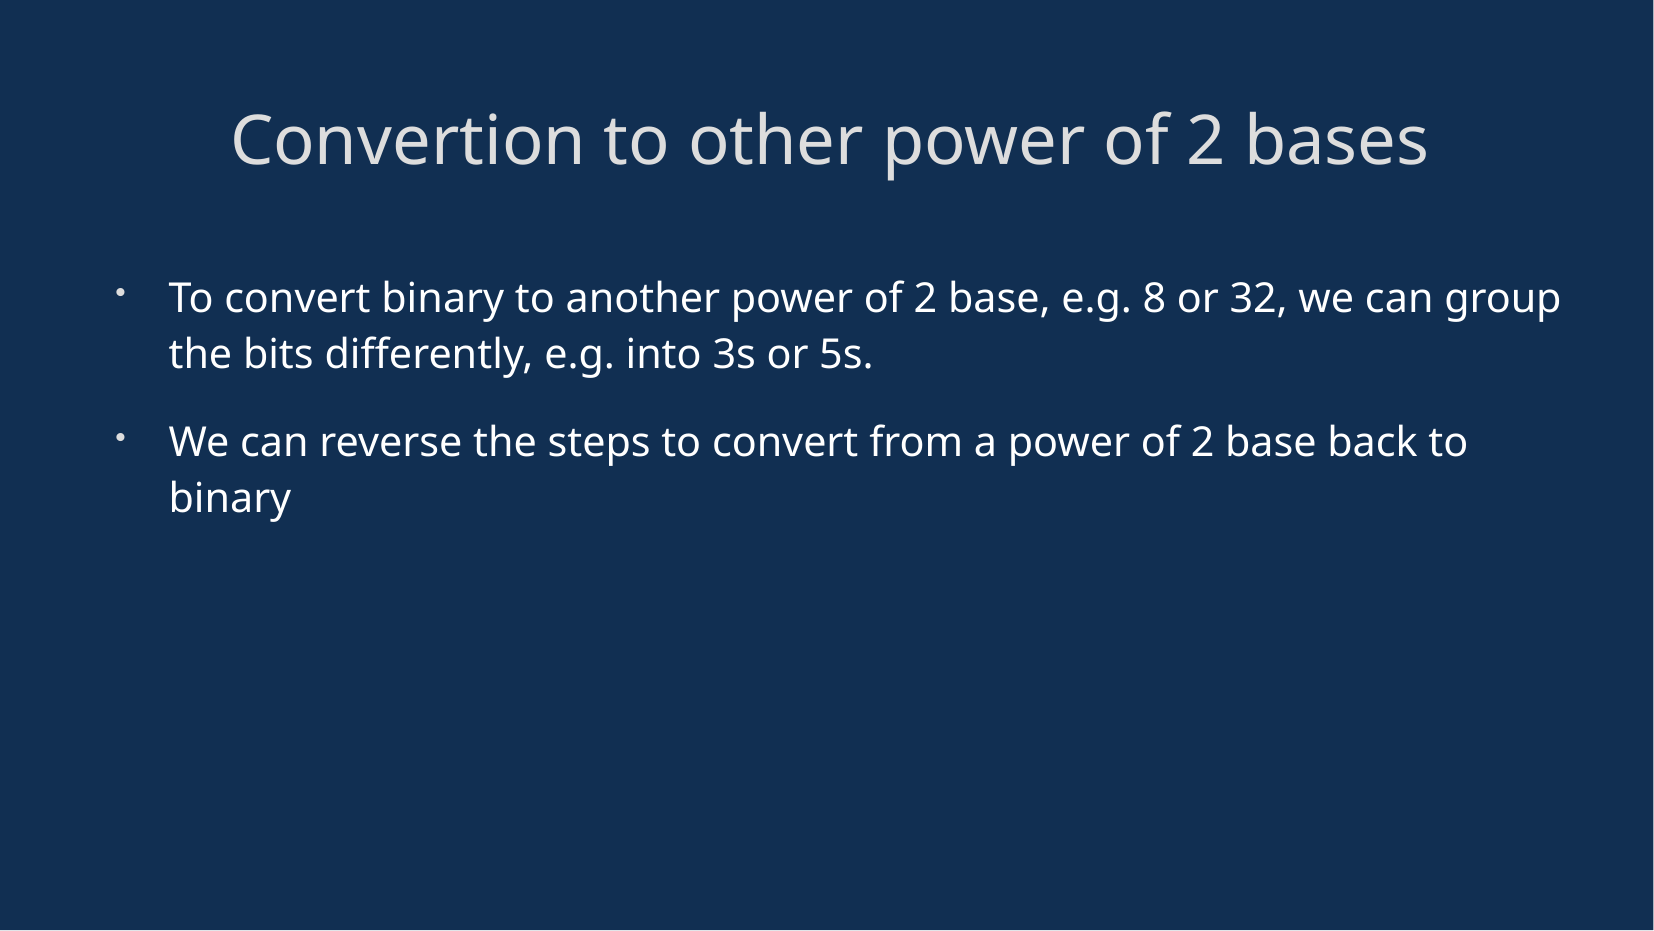

# Convertion to other power of 2 bases
To convert binary to another power of 2 base, e.g. 8 or 32, we can group the bits differently, e.g. into 3s or 5s.
We can reverse the steps to convert from a power of 2 base back to binary